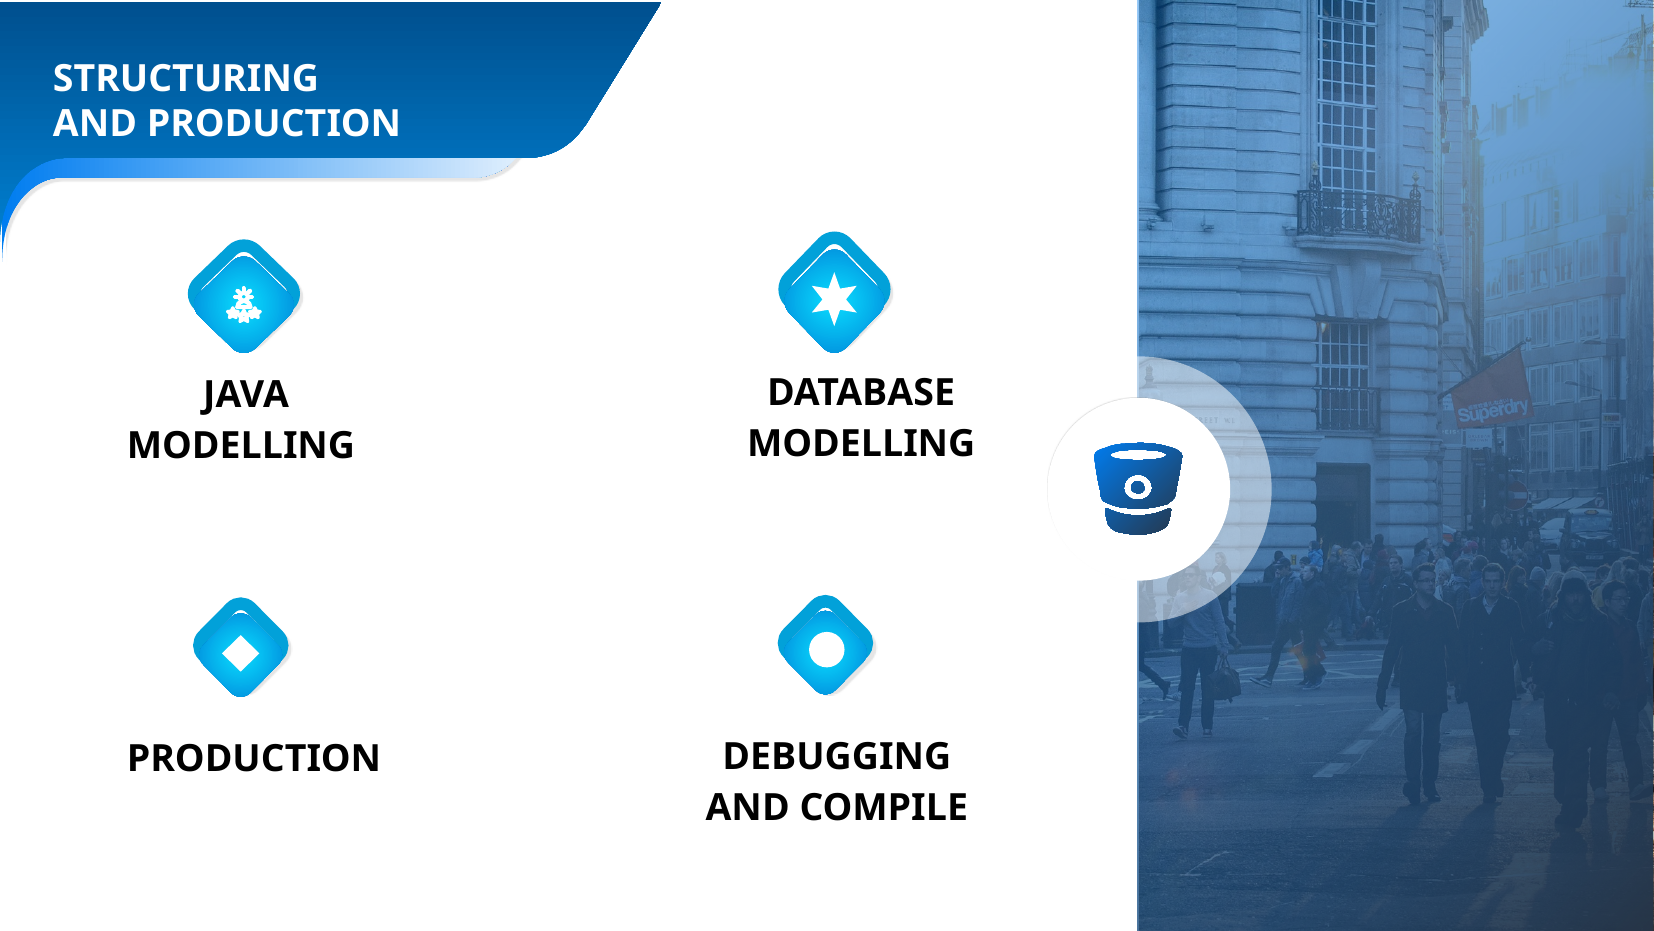

STRUCTURING
AND PRODUCTION
DATABASE MODELLING
 JAVA MODELLING
DEBUGGING AND COMPILE
PRODUCTION